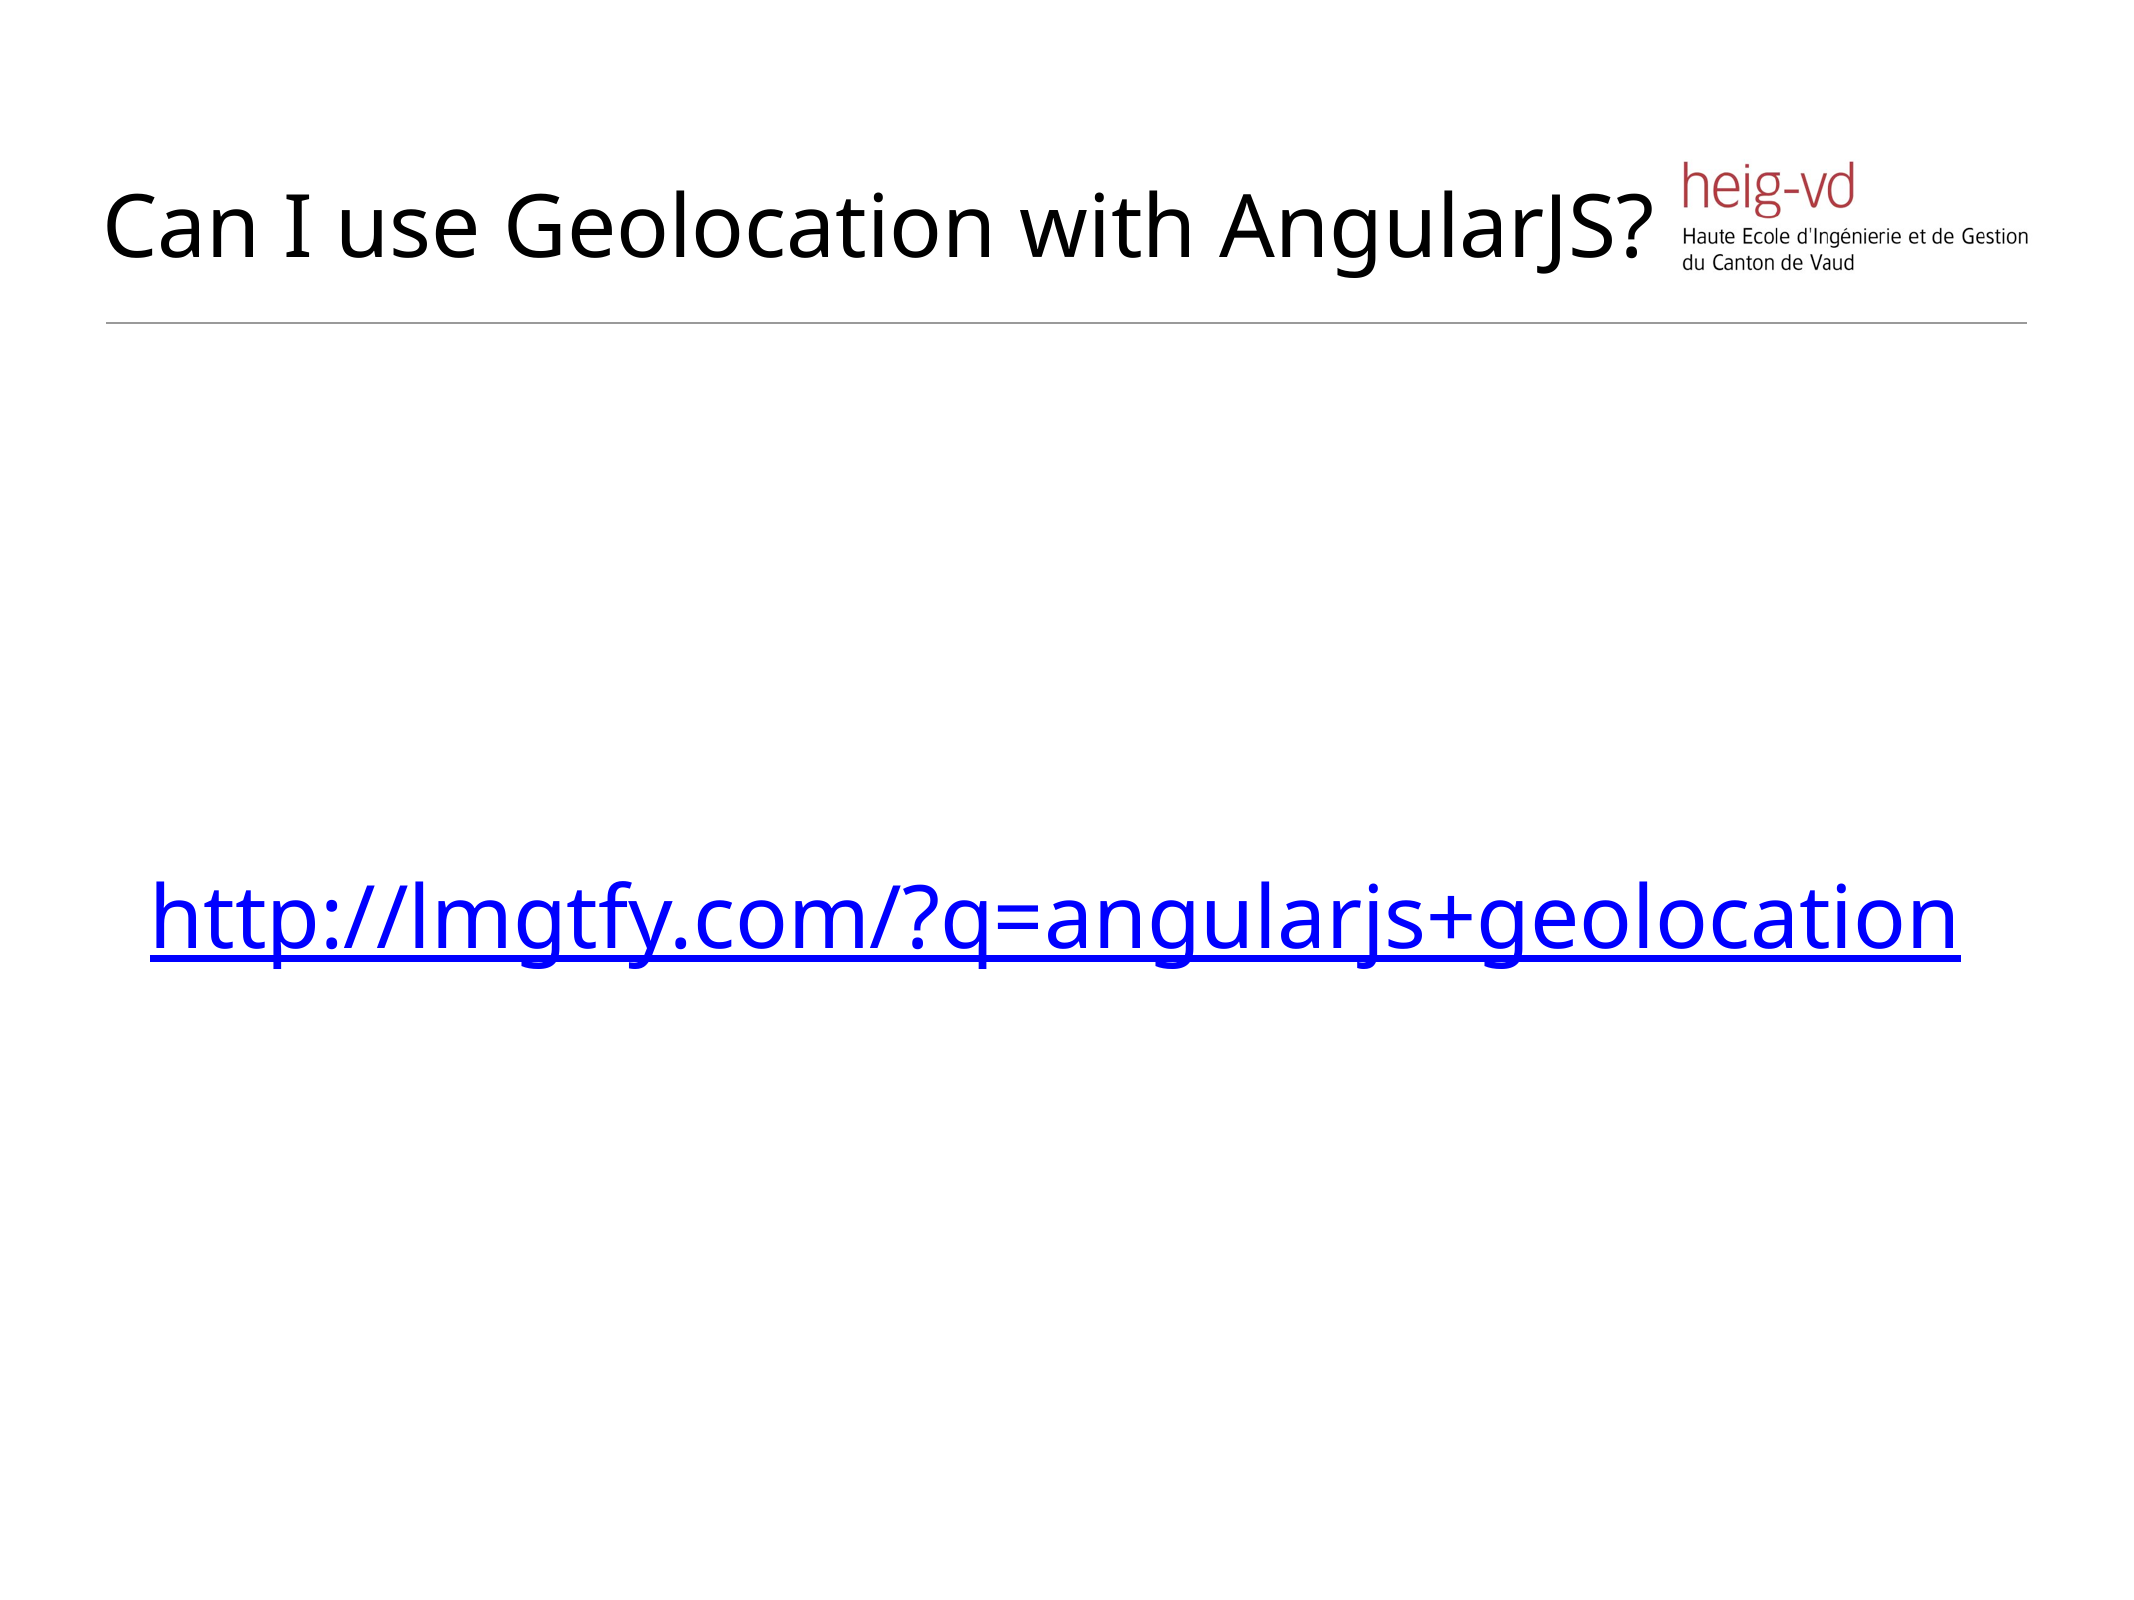

# Can I use Geolocation with AngularJS?
http://lmgtfy.com/?q=angularjs+geolocation